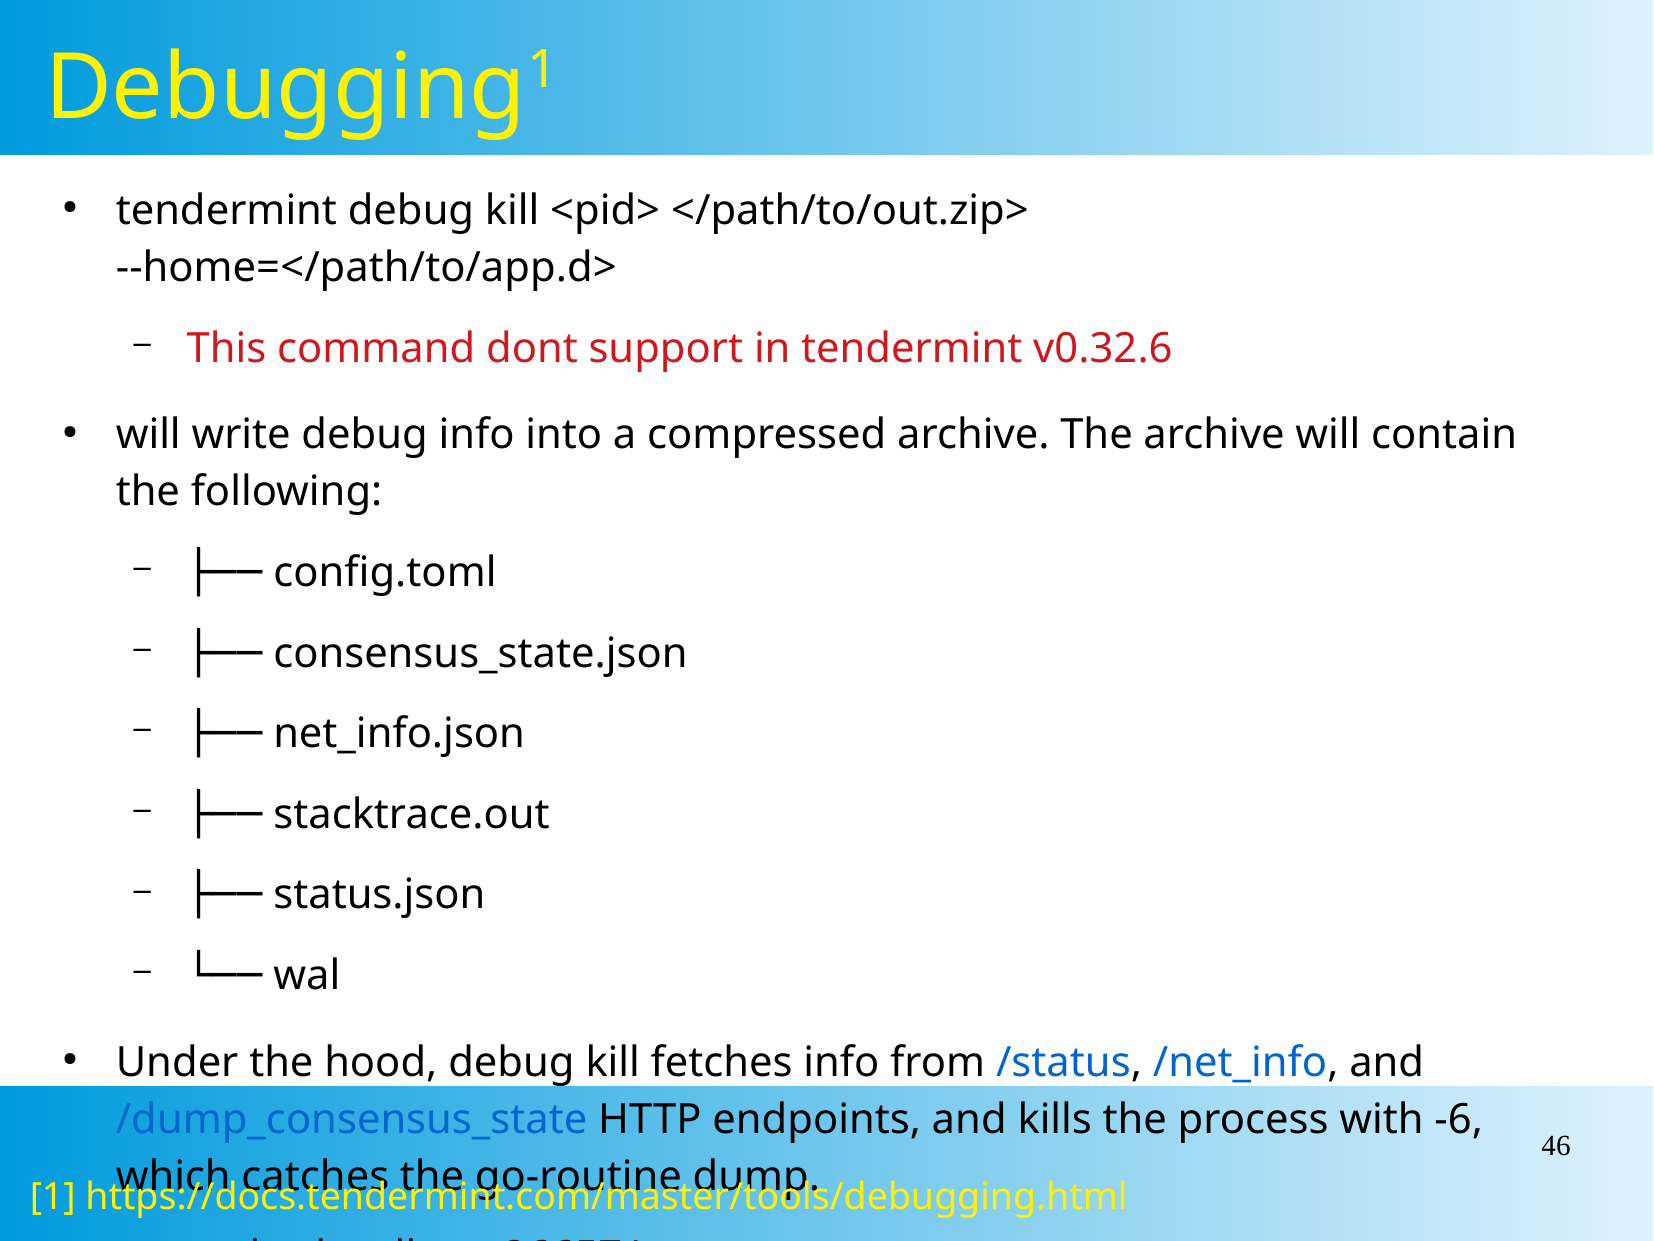

# Debugging1
tendermint debug kill <pid> </path/to/out.zip> --home=</path/to/app.d>
This command dont support in tendermint v0.32.6
will write debug info into a compressed archive. The archive will contain the following:
├── config.toml
├── consensus_state.json
├── net_info.json
├── stacktrace.out
├── status.json
└── wal
Under the hood, debug kill fetches info from /status, /net_info, and /dump_consensus_state HTTP endpoints, and kills the process with -6, which catches the go-routine dump.
curl -s localhost:26657/status
curl -s localhost:26657/net_info
curl -s localhost:26657/dump_consensus_state
46
[1] https://docs.tendermint.com/master/tools/debugging.html